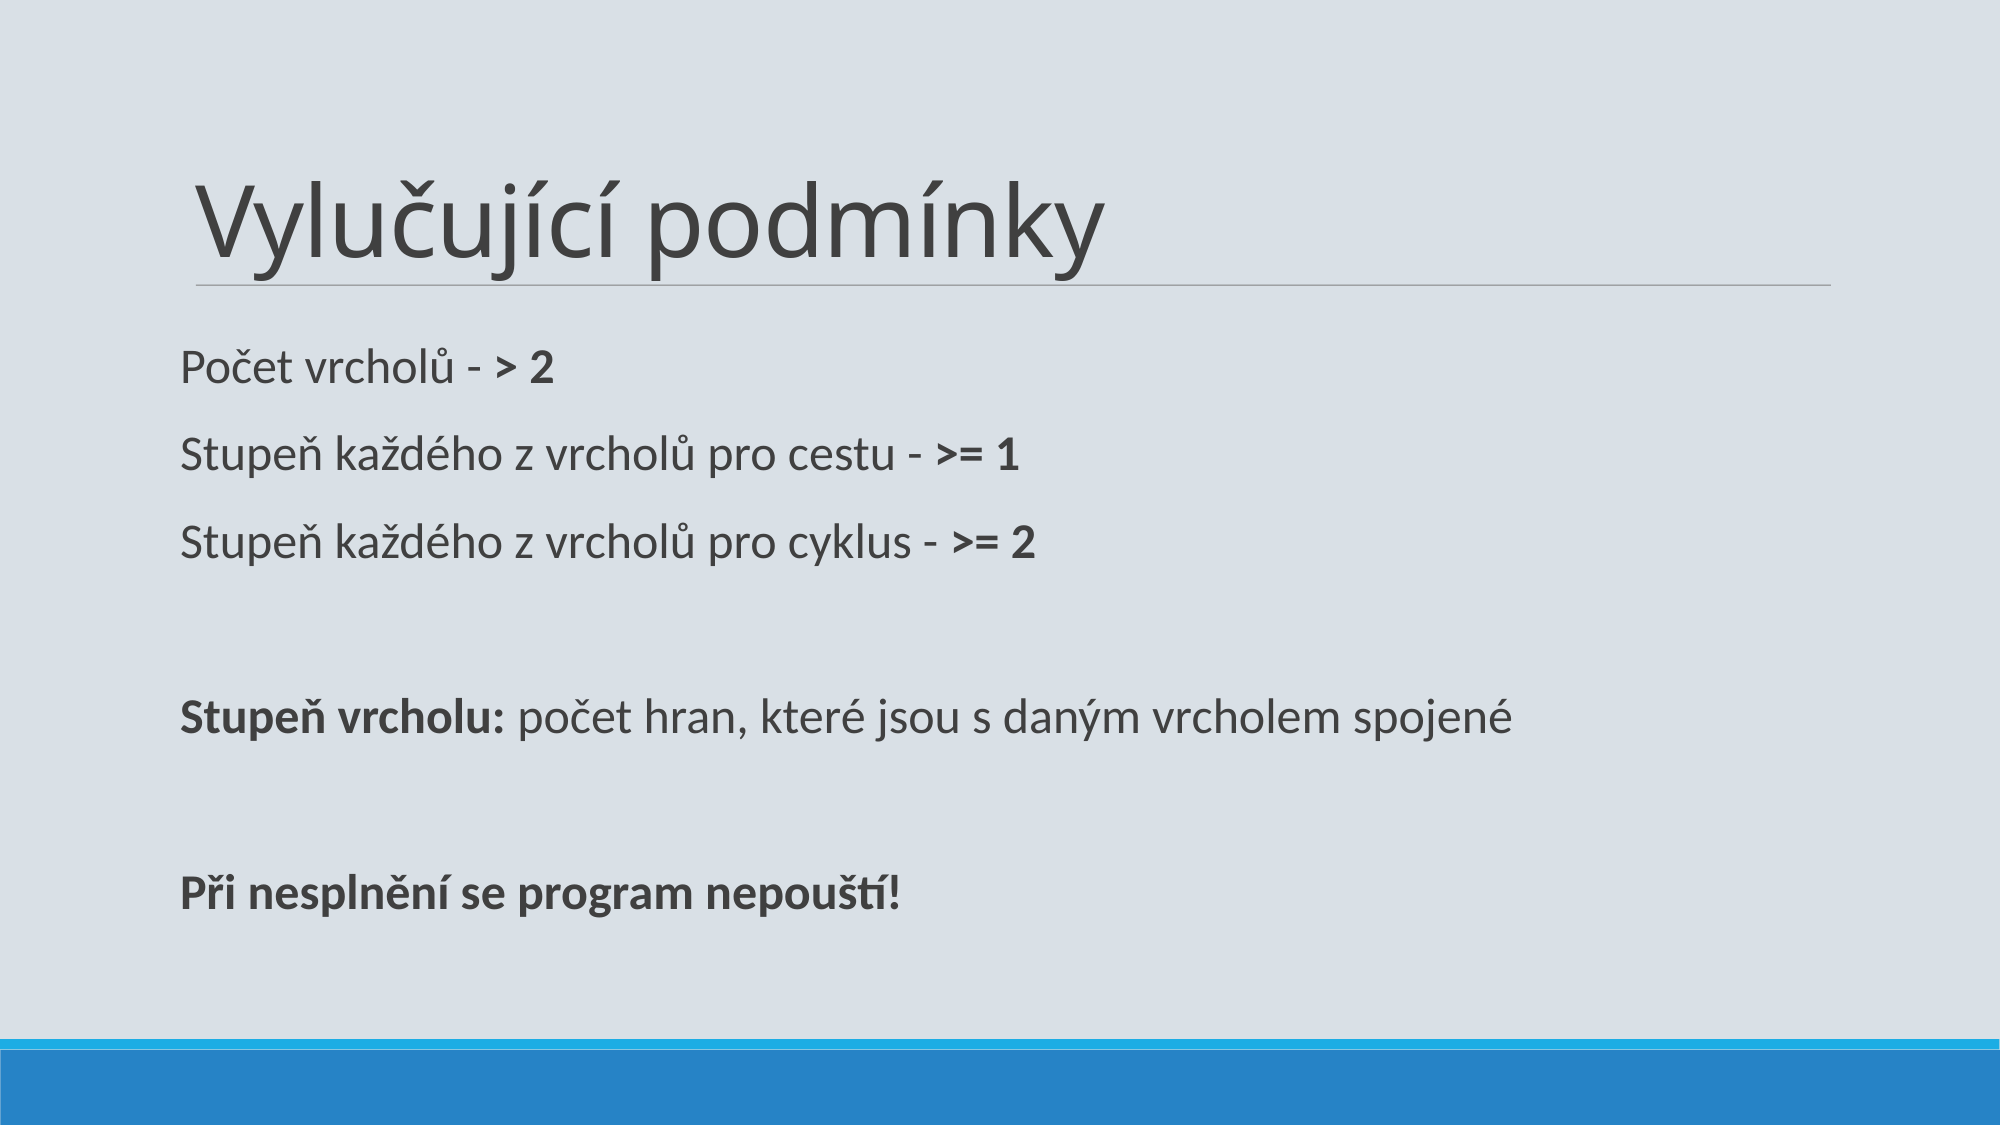

# Vylučující podmínky
Počet vrcholů - > 2
Stupeň každého z vrcholů pro cestu - >= 1
Stupeň každého z vrcholů pro cyklus - >= 2
Stupeň vrcholu: počet hran, které jsou s daným vrcholem spojené
Při nesplnění se program nepouští!